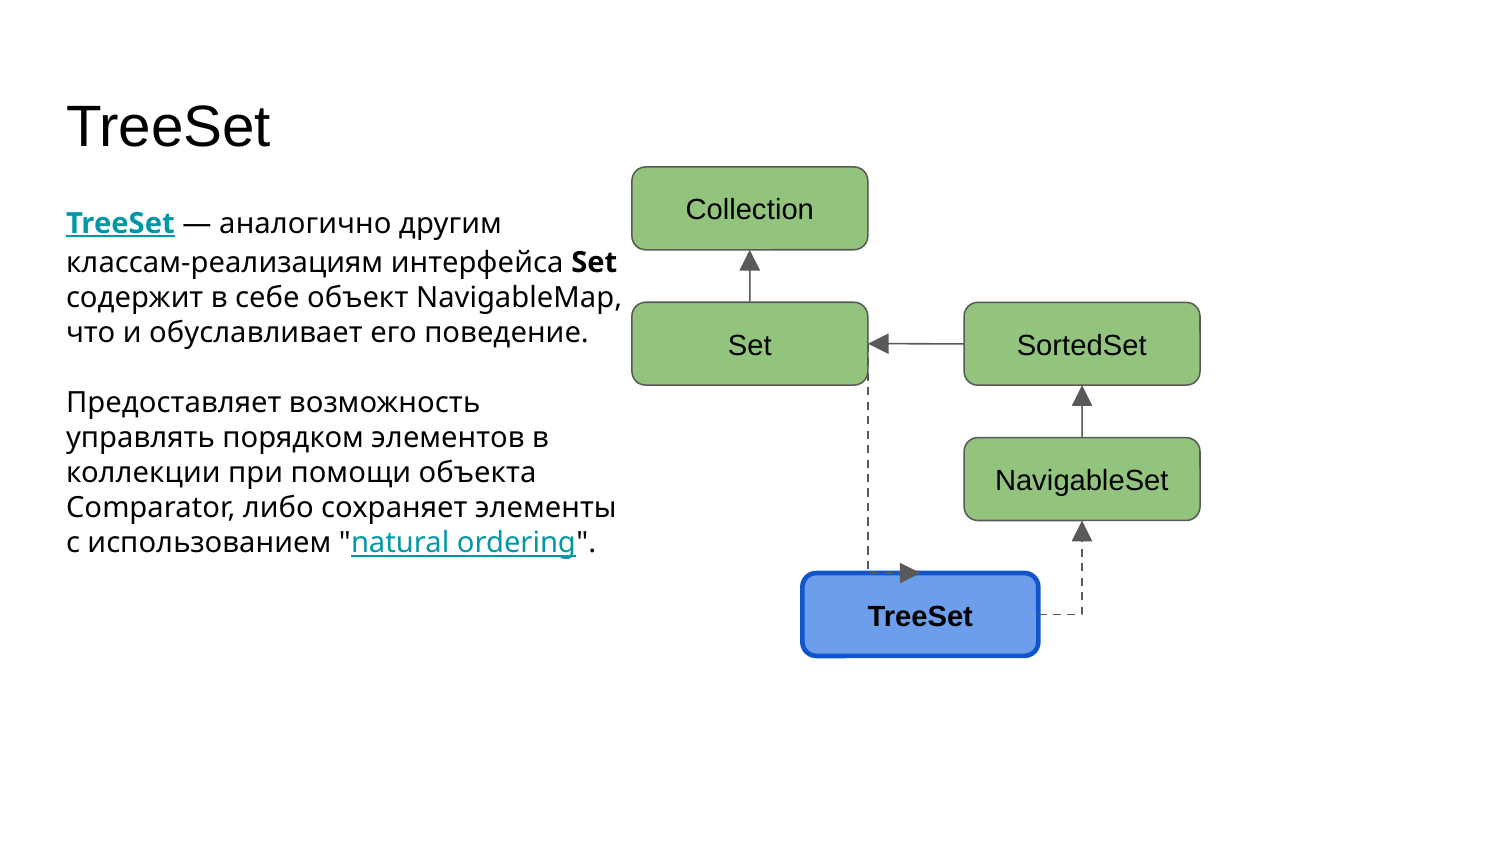

# TreeSet
Collection
Set
SortedSet
NavigableSet
TreeSet
TreeSet — аналогично другим классам-реализациям интерфейса Set содержит в себе объект NavigableMap, что и обуславливает его поведение.
Предоставляет возможность управлять порядком элементов в коллекции при помощи объекта Comparator, либо сохраняет элементы с использованием "natural ordering".